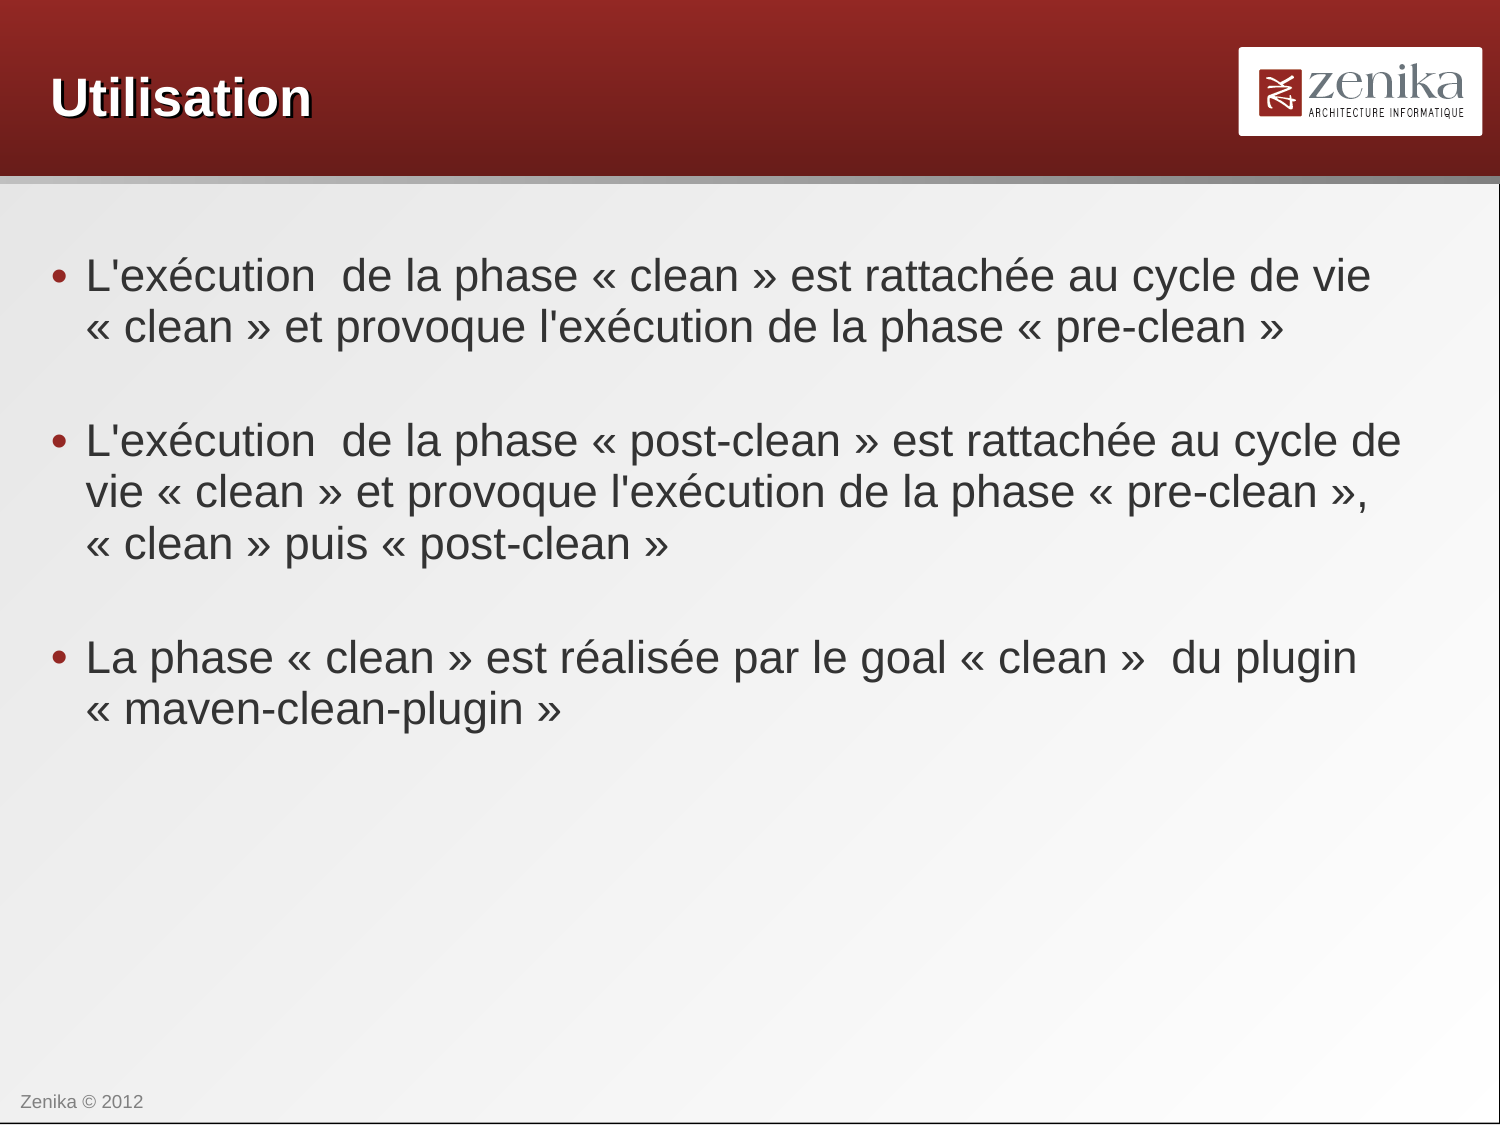

# Utilisation
L'exécution de la phase « clean » est rattachée au cycle de vie « clean » et provoque l'exécution de la phase « pre-clean »
L'exécution de la phase « post-clean » est rattachée au cycle de vie « clean » et provoque l'exécution de la phase « pre-clean », « clean » puis « post-clean »
La phase « clean » est réalisée par le goal « clean » du plugin « maven-clean-plugin »